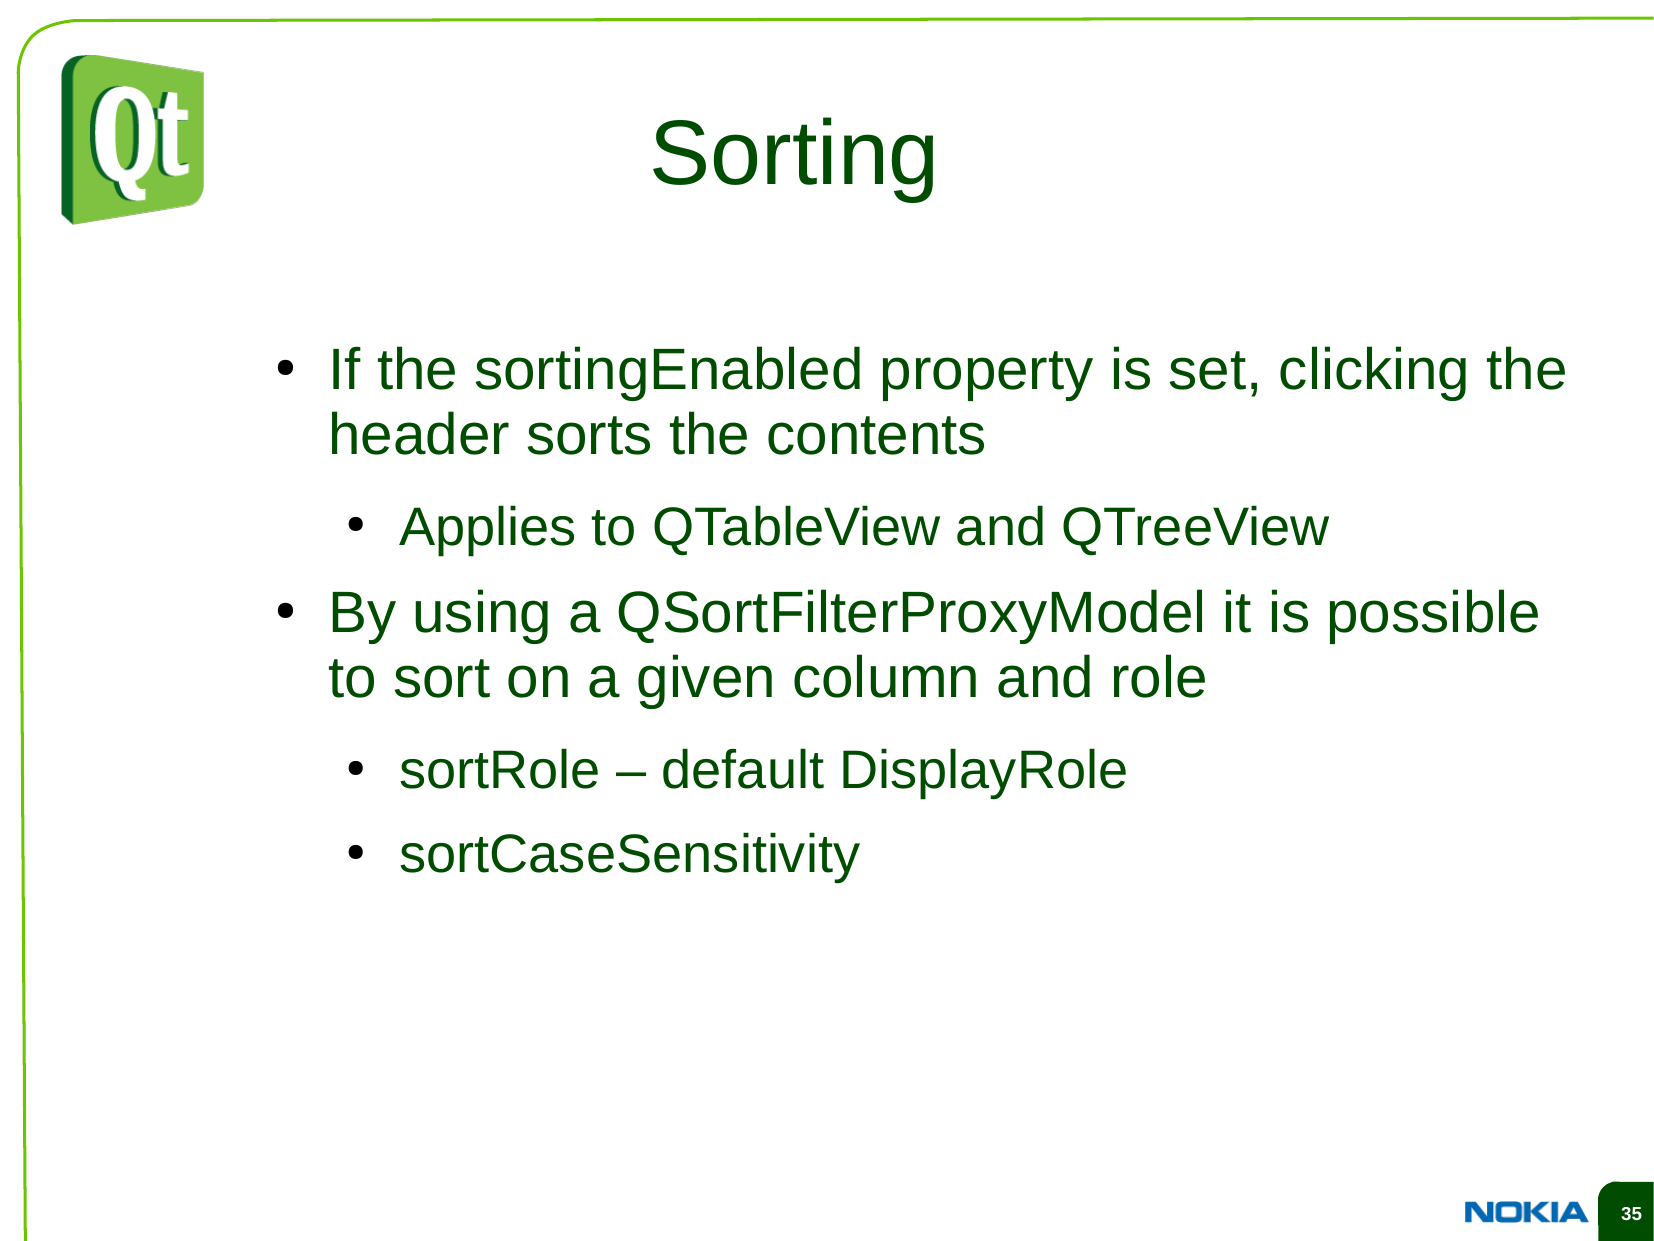

# Sorting
If the sortingEnabled property is set, clicking the header sorts the contents
Applies to QTableView and QTreeView
By using a QSortFilterProxyModel it is possible to sort on a given column and role
sortRole – default DisplayRole
sortCaseSensitivity